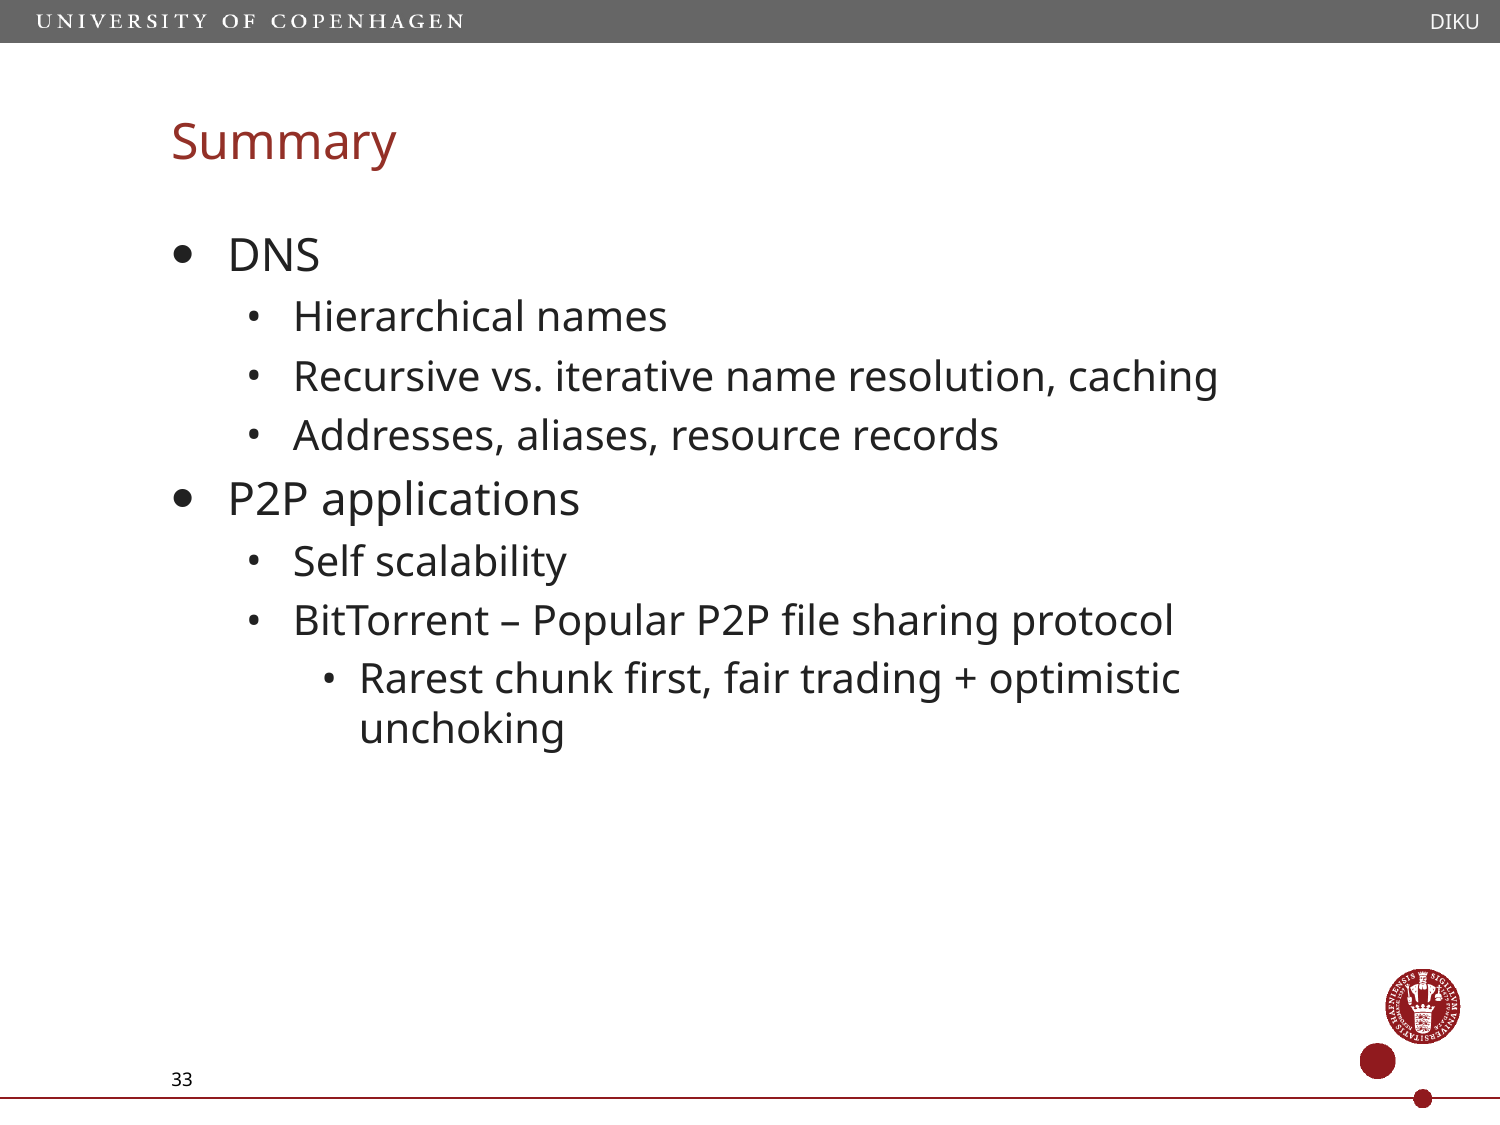

DIKU
# Summary
DNS
Hierarchical names
Recursive vs. iterative name resolution, caching
Addresses, aliases, resource records
P2P applications
Self scalability
BitTorrent – Popular P2P file sharing protocol
Rarest chunk first, fair trading + optimistic unchoking